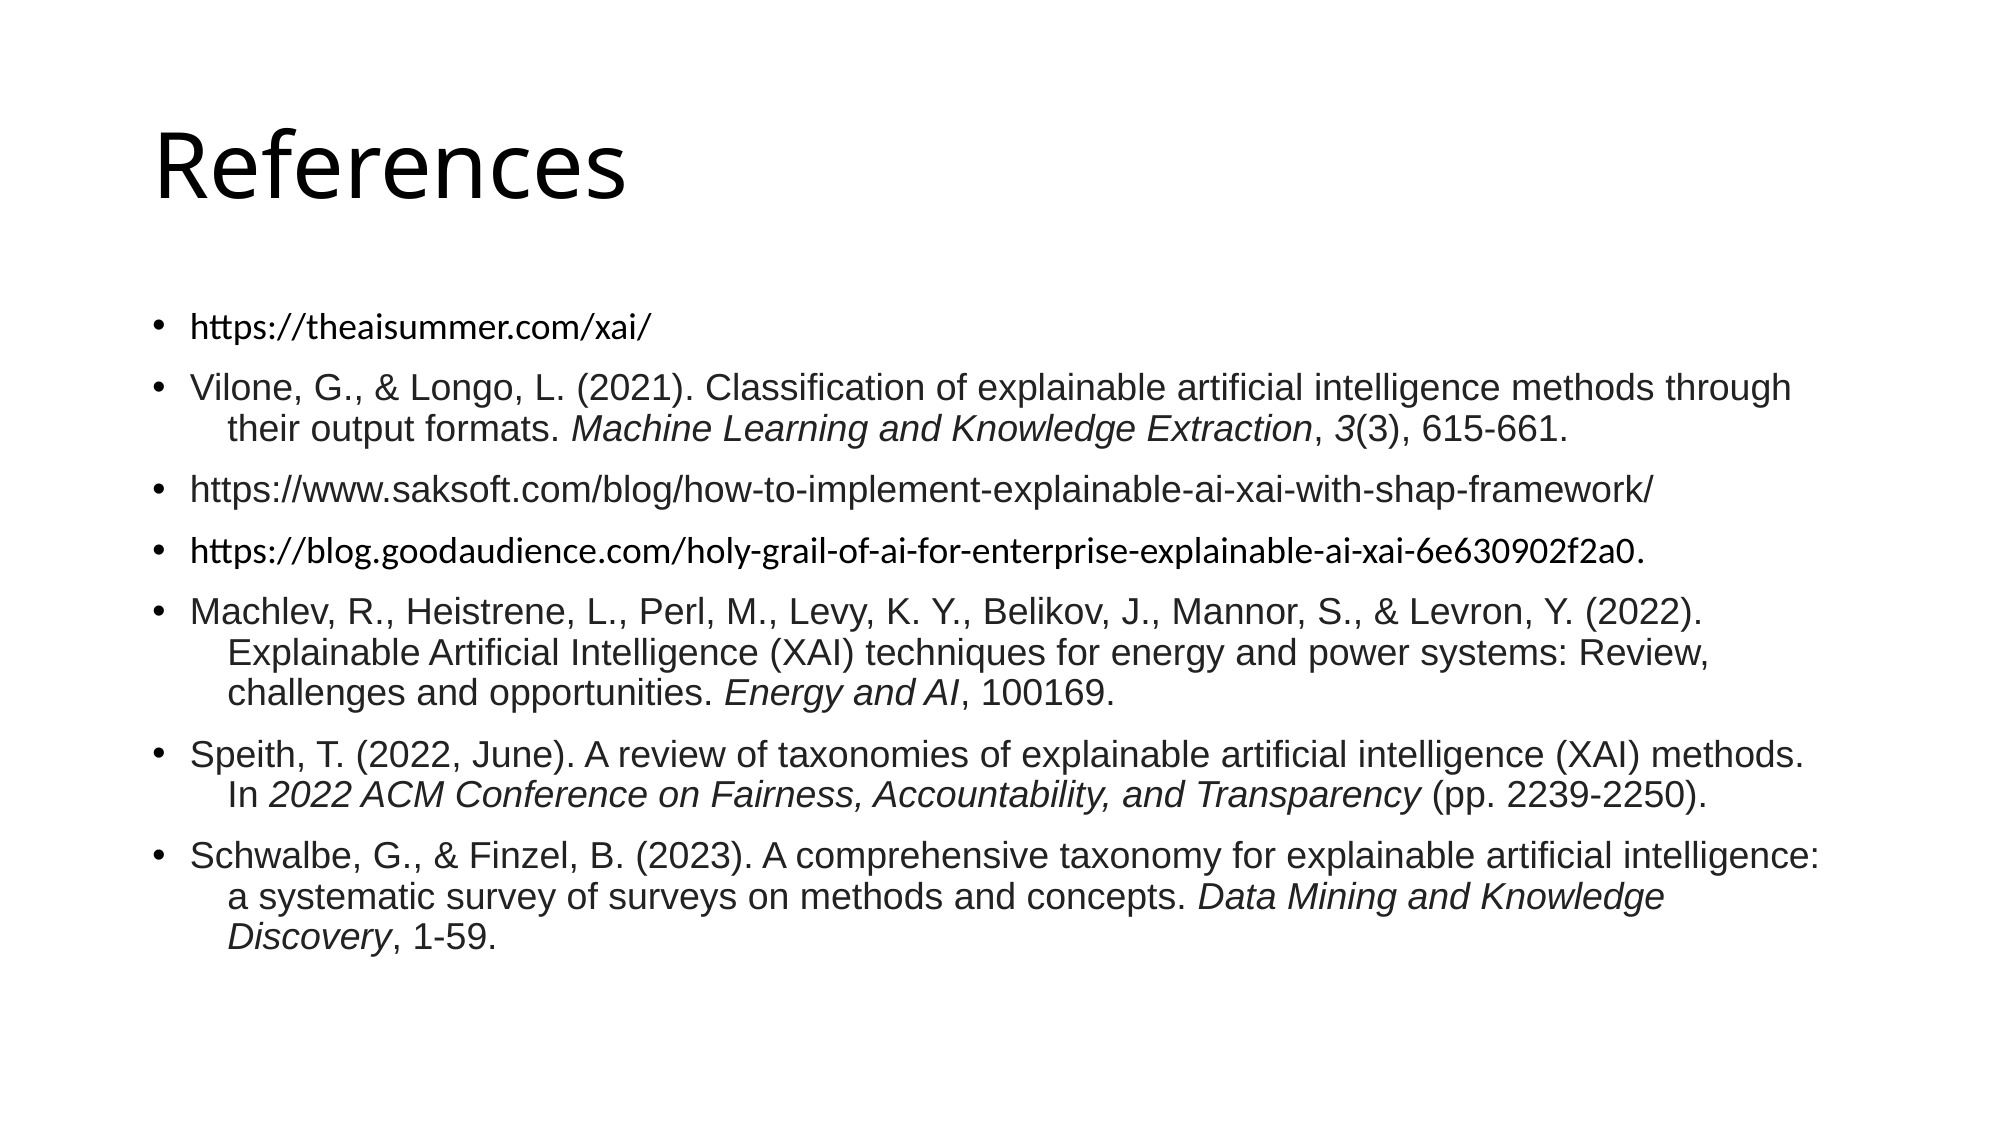

# References
https://theaisummer.com/xai/
Vilone, G., & Longo, L. (2021). Classification of explainable artificial intelligence methods through their output formats. Machine Learning and Knowledge Extraction, 3(3), 615-661.
https://www.saksoft.com/blog/how-to-implement-explainable-ai-xai-with-shap-framework/
https://blog.goodaudience.com/holy-grail-of-ai-for-enterprise-explainable-ai-xai-6e630902f2a0.
Machlev, R., Heistrene, L., Perl, M., Levy, K. Y., Belikov, J., Mannor, S., & Levron, Y. (2022). Explainable Artificial Intelligence (XAI) techniques for energy and power systems: Review, challenges and opportunities. Energy and AI, 100169.
Speith, T. (2022, June). A review of taxonomies of explainable artificial intelligence (XAI) methods. In 2022 ACM Conference on Fairness, Accountability, and Transparency (pp. 2239-2250).
Schwalbe, G., & Finzel, B. (2023). A comprehensive taxonomy for explainable artificial intelligence: a systematic survey of surveys on methods and concepts. Data Mining and Knowledge Discovery, 1-59.